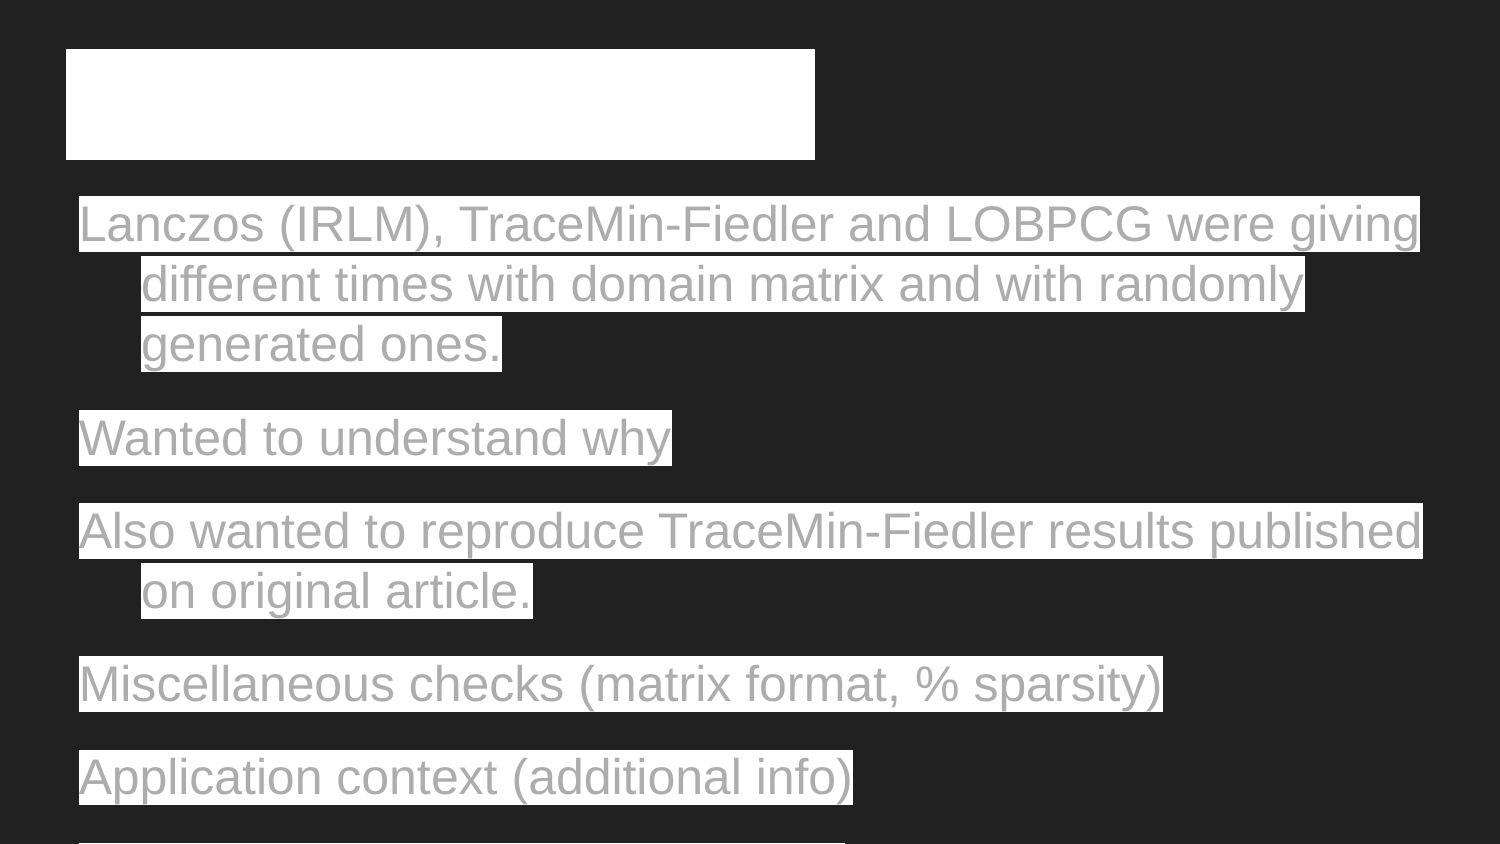

# Where were we?
Lanczos (IRLM), TraceMin-Fiedler and LOBPCG were giving different times with domain matrix and with randomly generated ones.
Wanted to understand why
Also wanted to reproduce TraceMin-Fiedler results published on original article.
Miscellaneous checks (matrix format, % sparsity)
Application context (additional info)
Adjusted scope and new approach